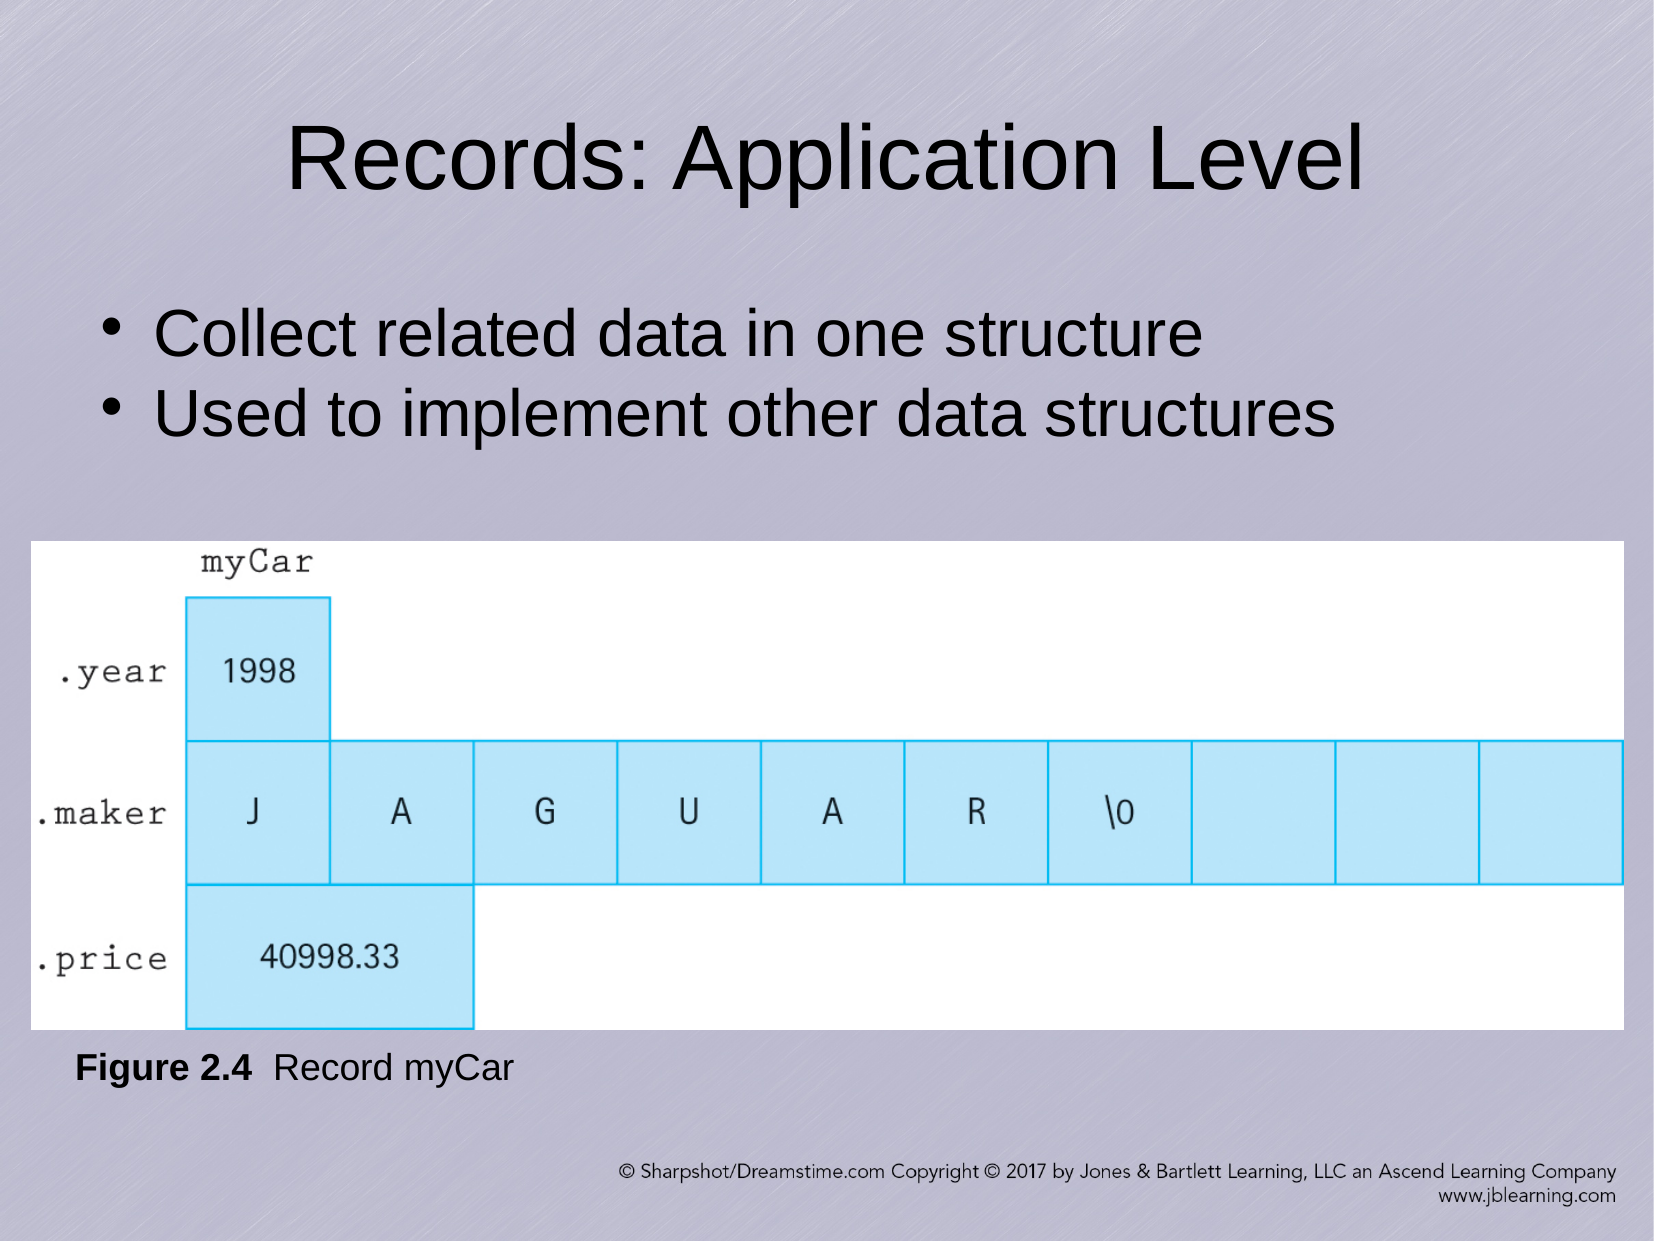

Records: Application Level
Collect related data in one structure
Used to implement other data structures
	Figure 2.4 Record myCar